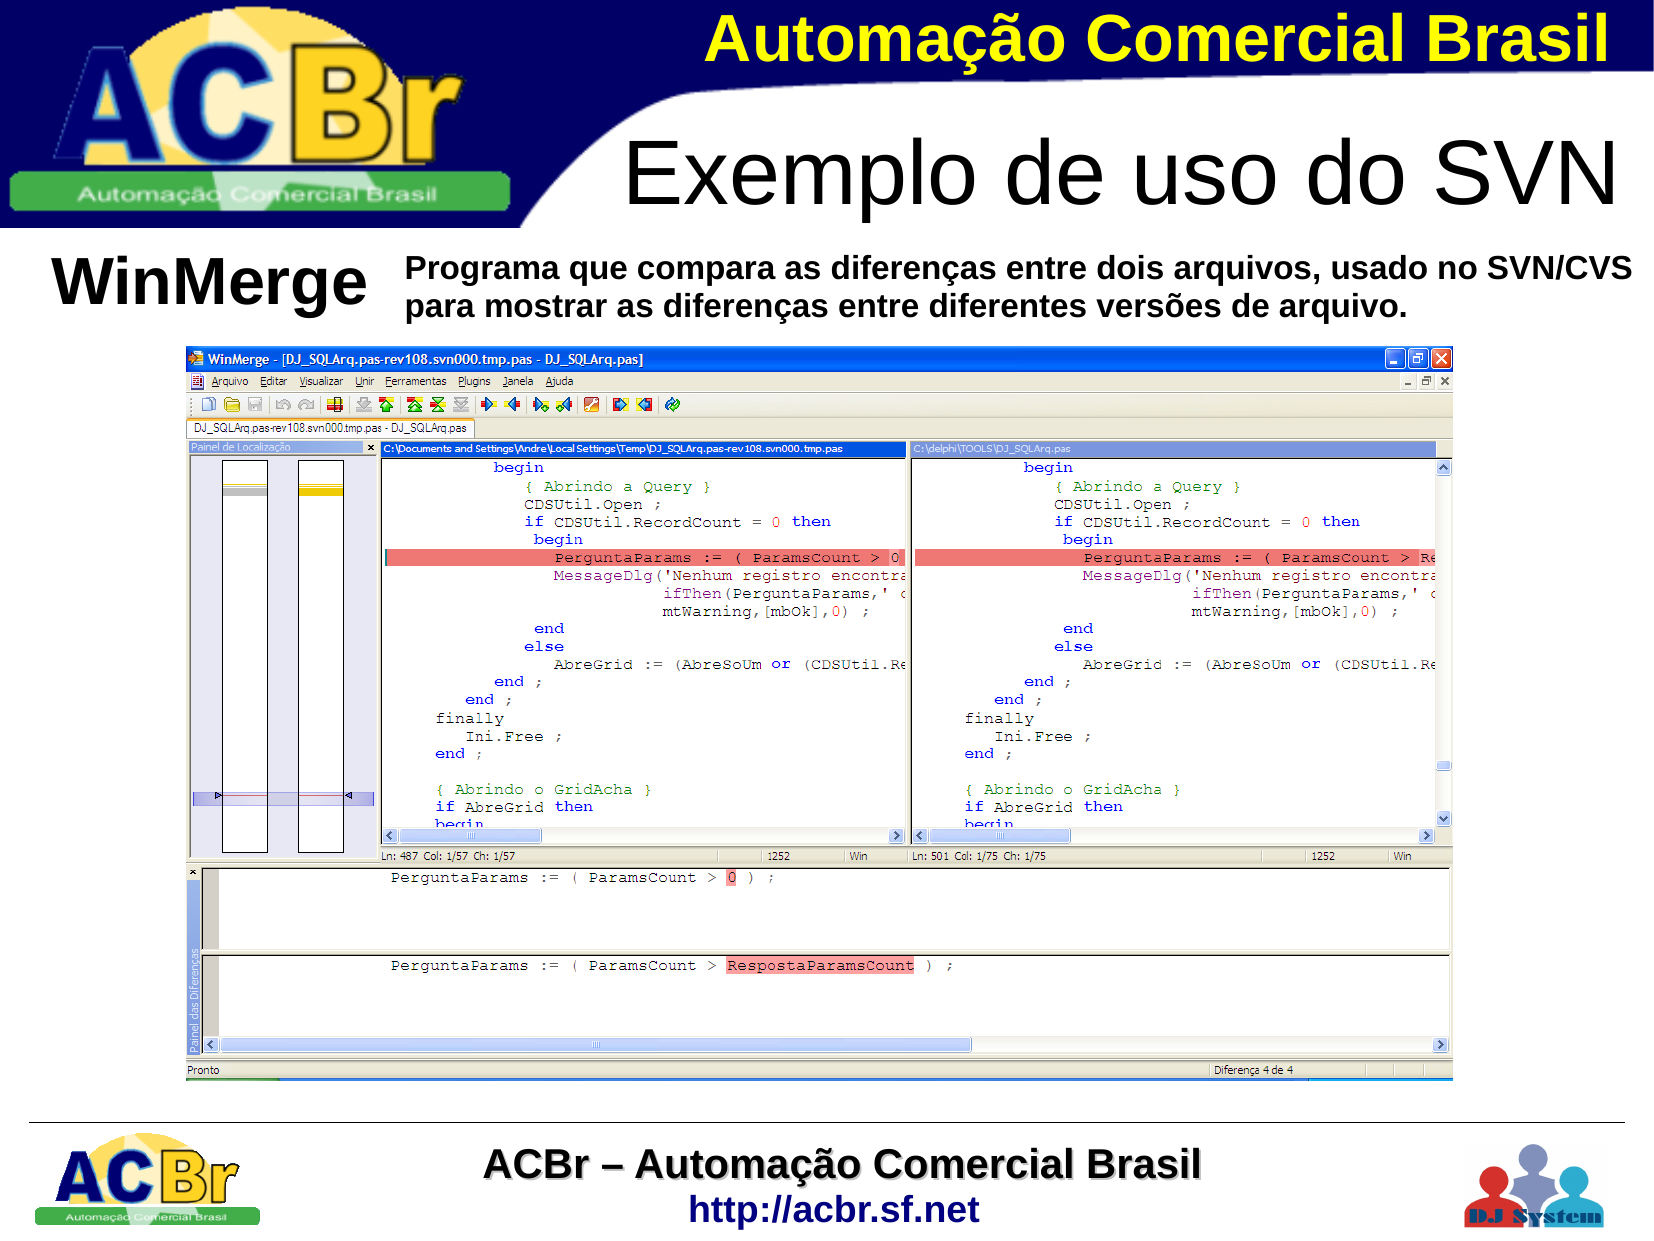

# Exemplo de uso do SVN
WinMerge
Programa que compara as diferenças entre dois arquivos, usado no SVN/CVS
para mostrar as diferenças entre diferentes versões de arquivo.